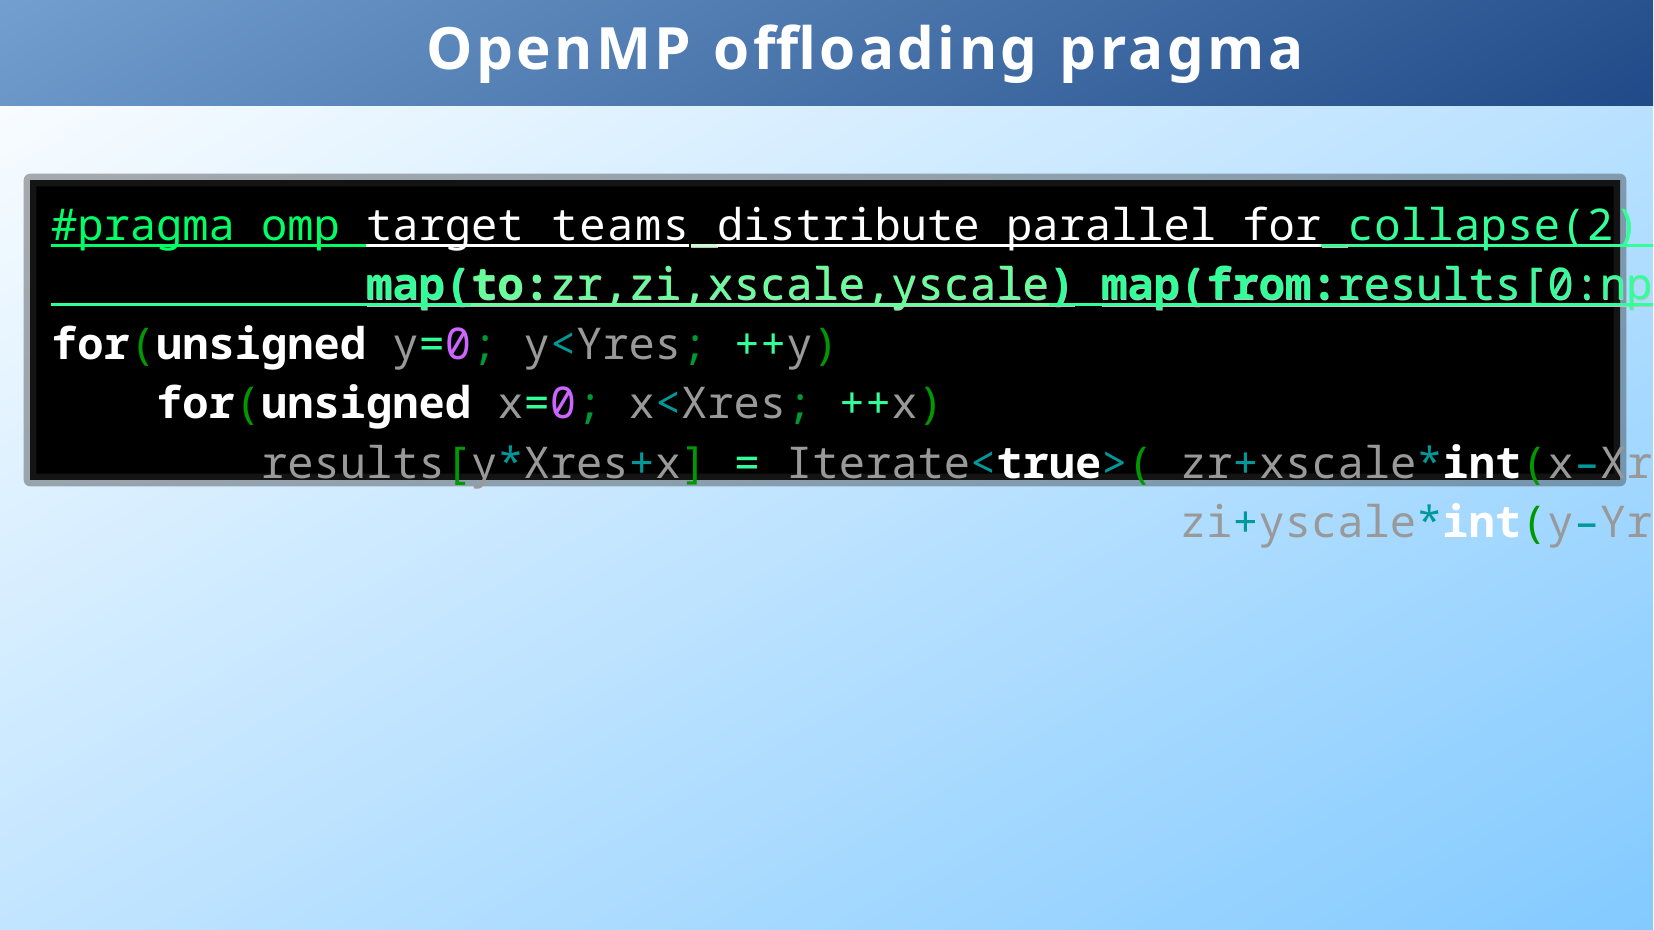

OpenMP offloading pragma
#pragma omp target teams distribute parallel for collapse(2) \
 map(to:zr,zi,xscale,yscale) map(from:results[0:npixels])
for(unsigned y=0; y<Yres; ++y)
 for(unsigned x=0; x<Xres; ++x)
 results[y*Xres+x] = Iterate<true>( zr+xscale*int(x–Xres/2),
 zi+yscale*int(y–Yres/2) );